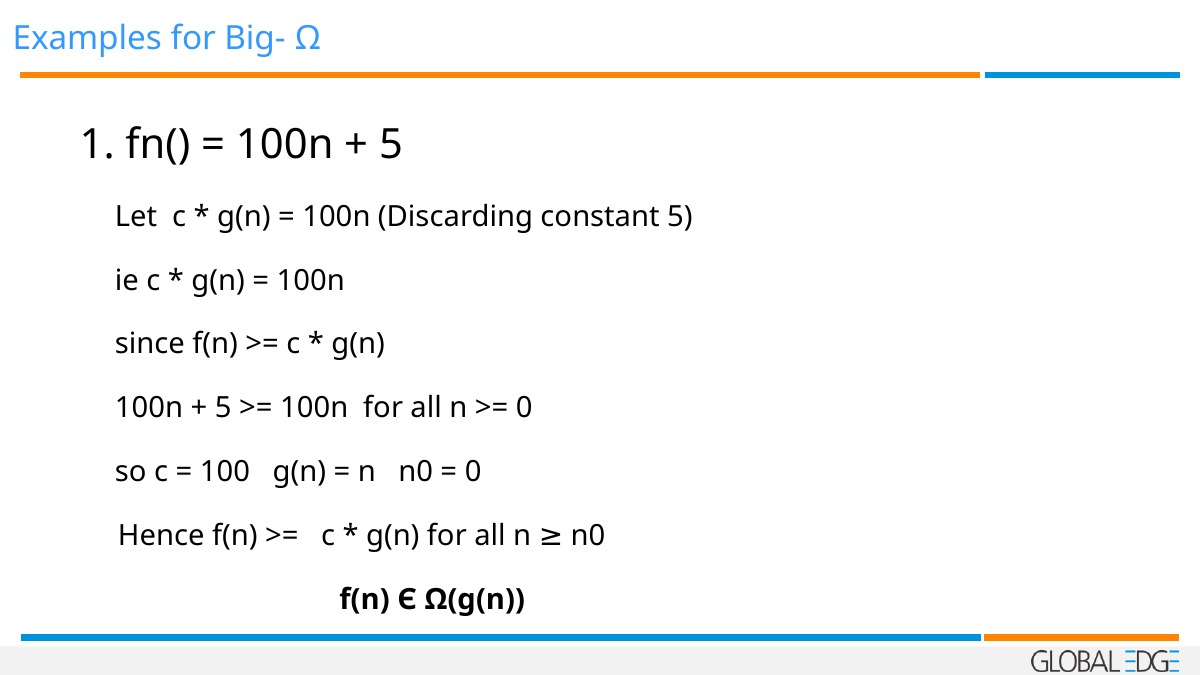

# Examples for Big- Ω
1. fn() = 100n + 5
Let c * g(n) = 100n (Discarding constant 5)
ie c * g(n) = 100n
since f(n) >= c * g(n)
100n + 5 >= 100n for all n >= 0
so c = 100 g(n) = n n0 = 0
	Hence f(n) >= c * g(n) for all n ≥ n0
				f(n) Є Ω(g(n))